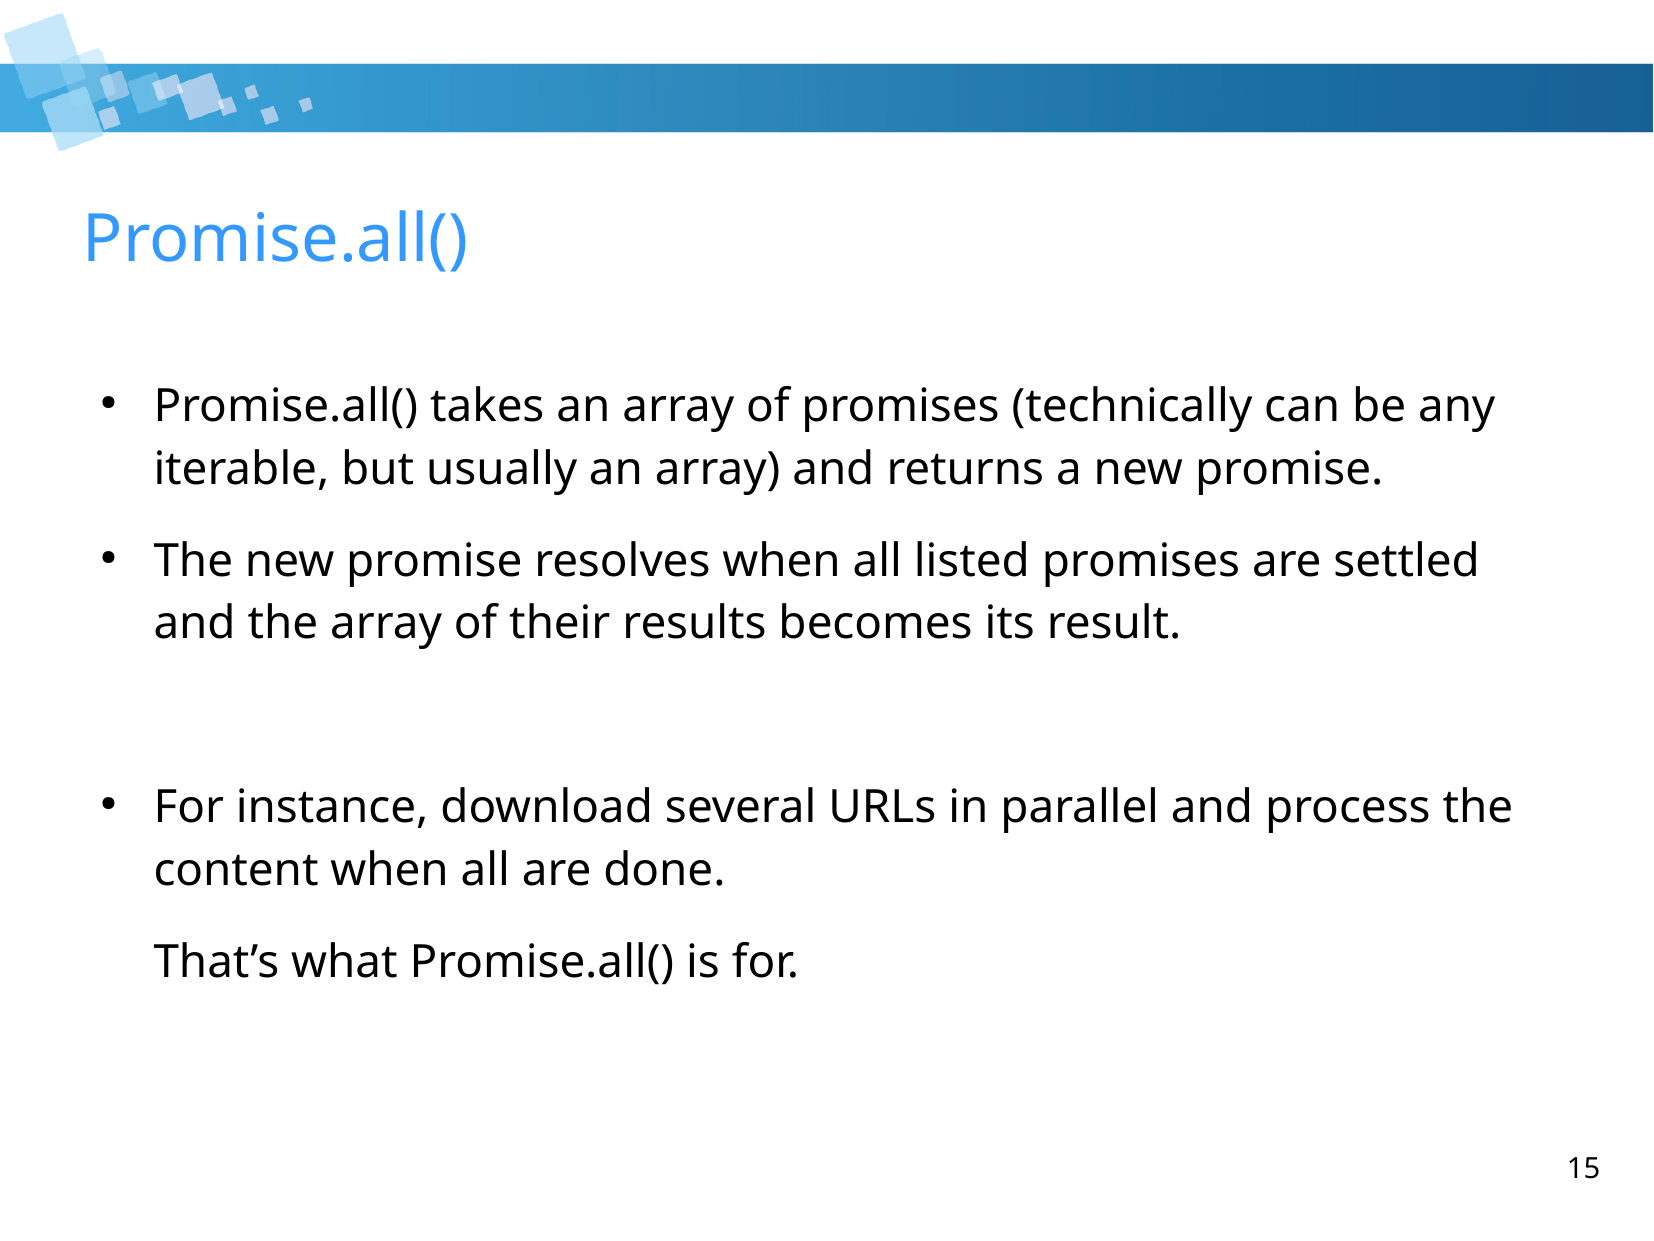

# Promise.all()
Promise.all() takes an array of promises (technically can be any iterable, but usually an array) and returns a new promise.
The new promise resolves when all listed promises are settled and the array of their results becomes its result.
For instance, download several URLs in parallel and process the content when all are done.
That’s what Promise.all() is for.
15